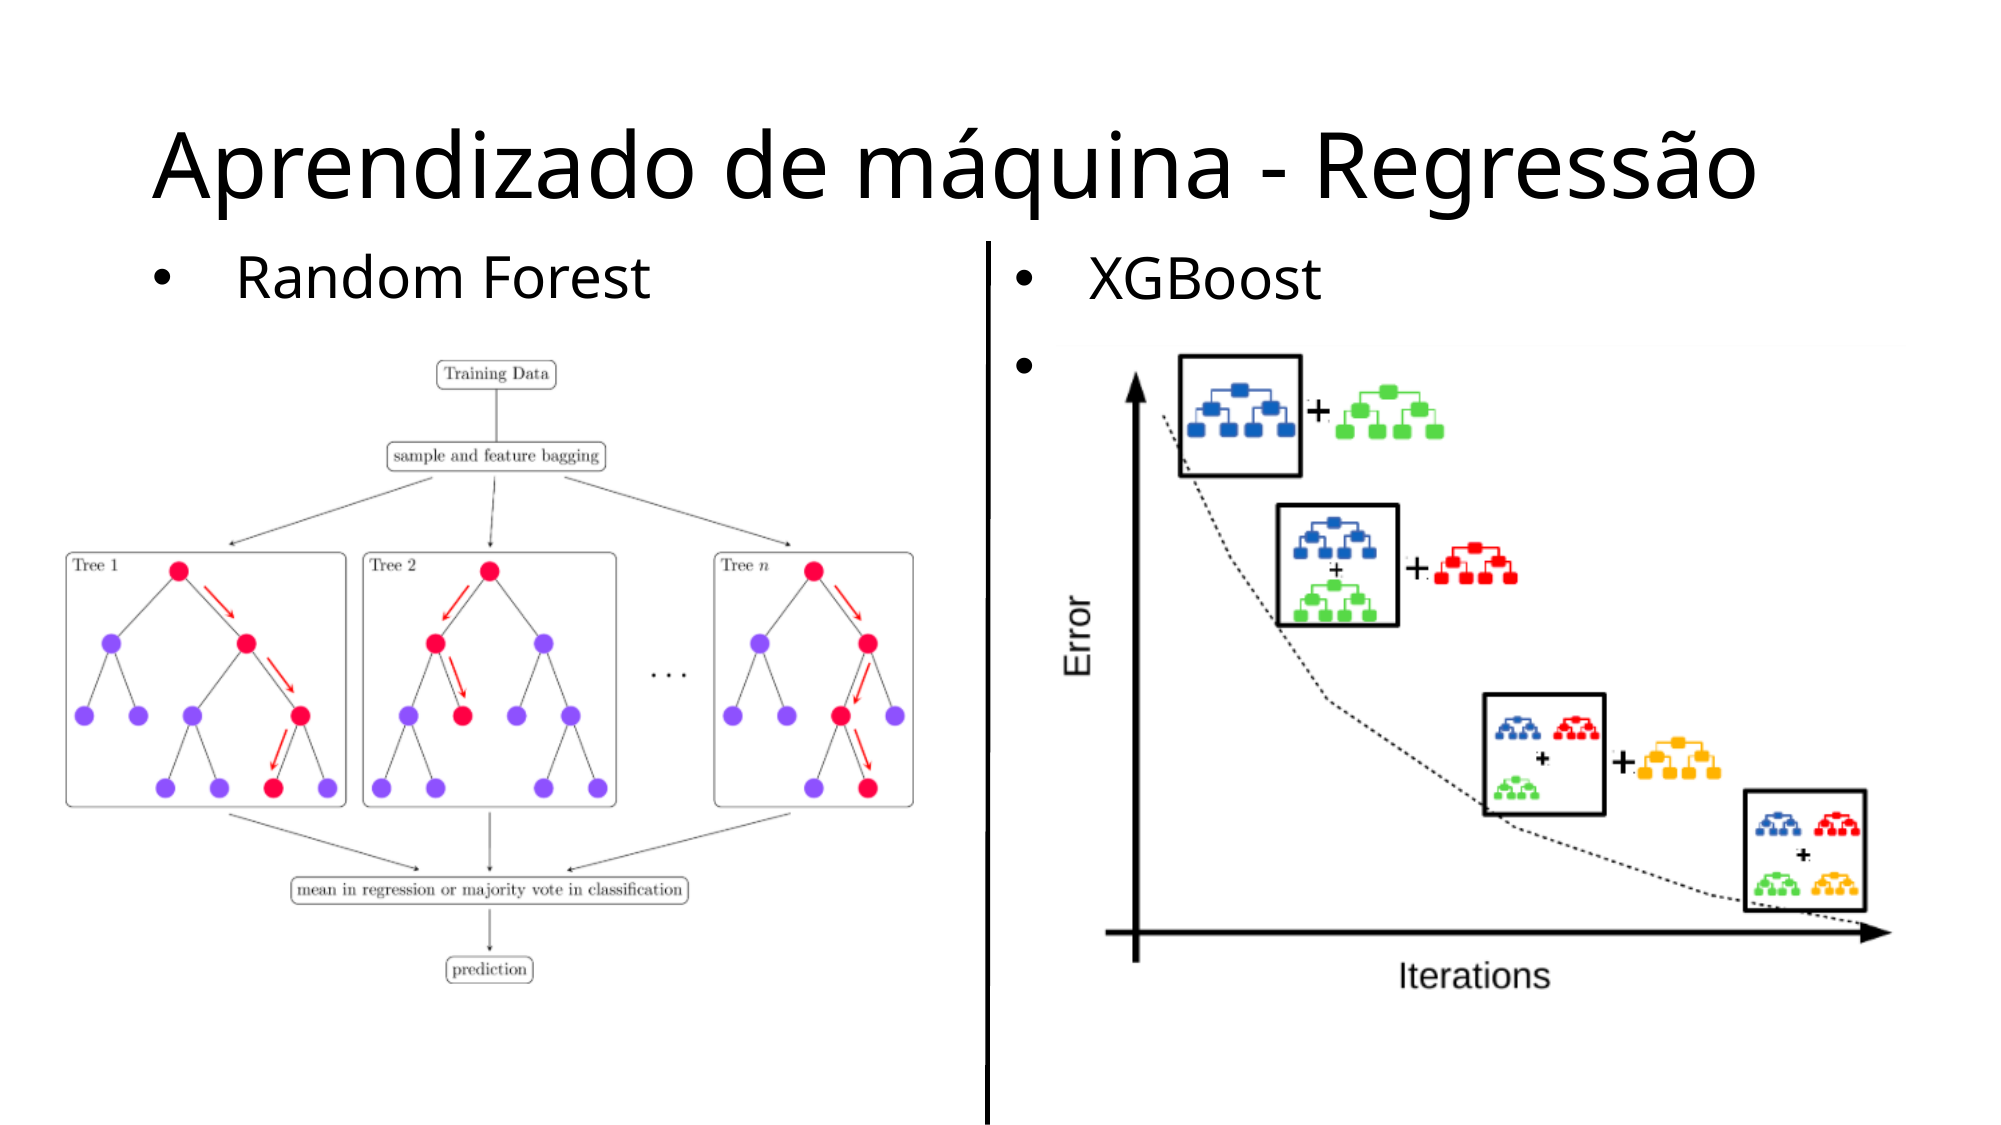

# Aprendizado de máquina - Regressão
 Random Forest
XGBoost